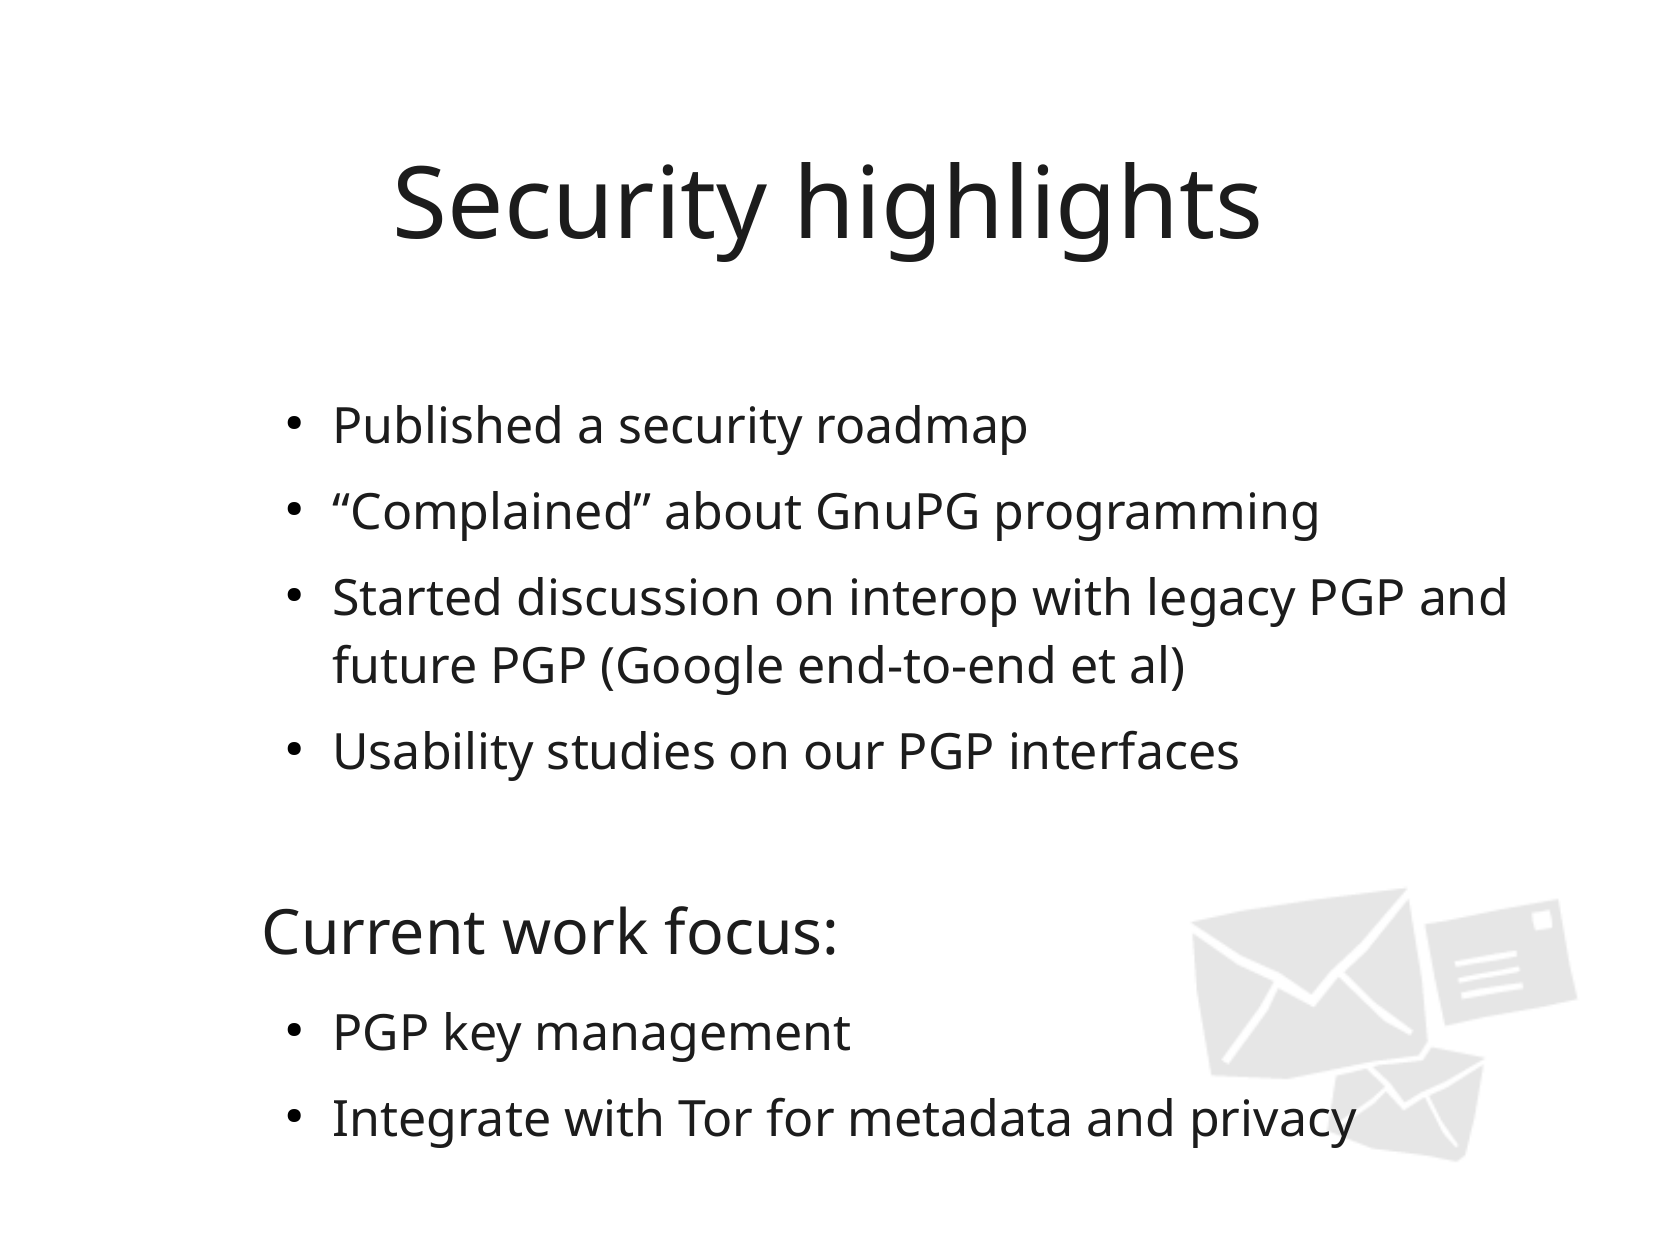

# Security highlights
Published a security roadmap
“Complained” about GnuPG programming
Started discussion on interop with legacy PGP and future PGP (Google end-to-end et al)
Usability studies on our PGP interfaces
Current work focus:
PGP key management
Integrate with Tor for metadata and privacy